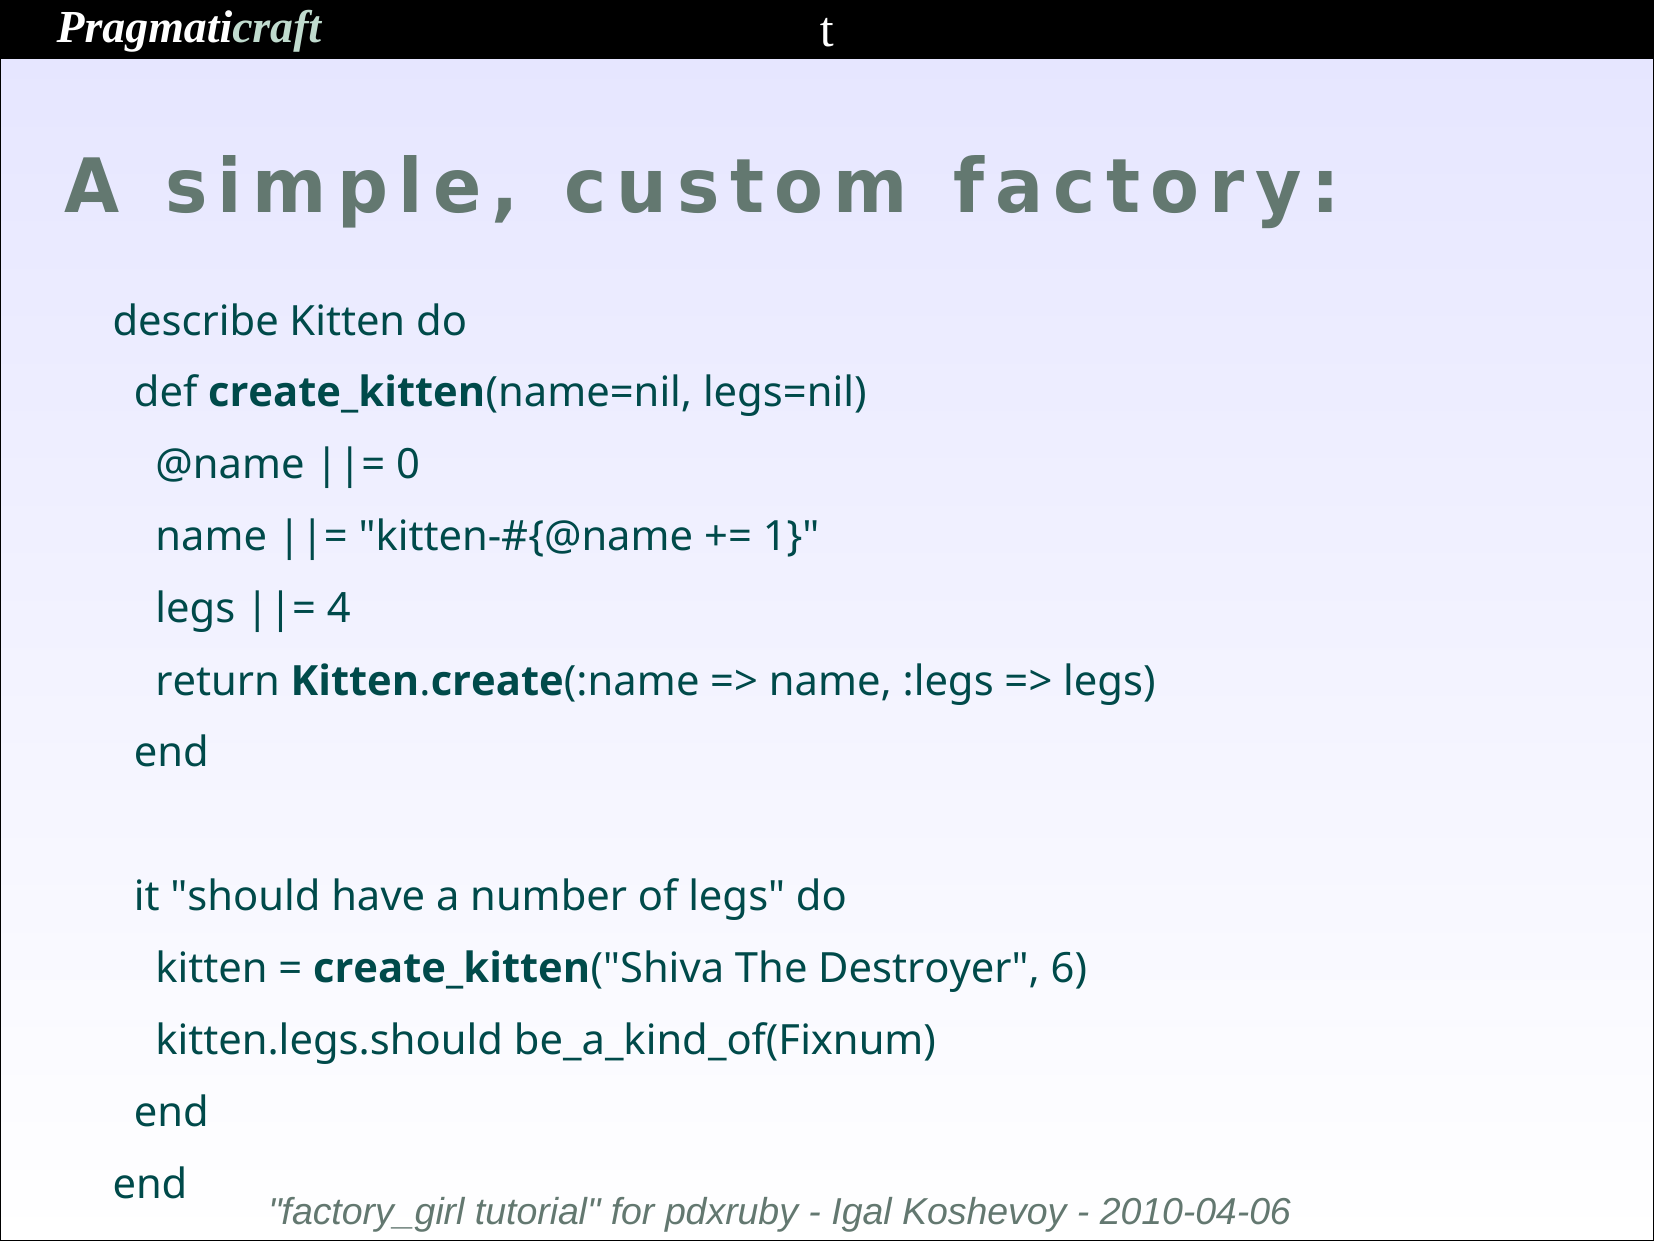

# A simple, custom factory:
describe Kitten do
 def create_kitten(name=nil, legs=nil)
 @name ||= 0
 name ||= "kitten-#{@name += 1}"
 legs ||= 4
 return Kitten.create(:name => name, :legs => legs)
 end
 it "should have a number of legs" do
 kitten = create_kitten("Shiva The Destroyer", 6)
 kitten.legs.should be_a_kind_of(Fixnum)
 end
end